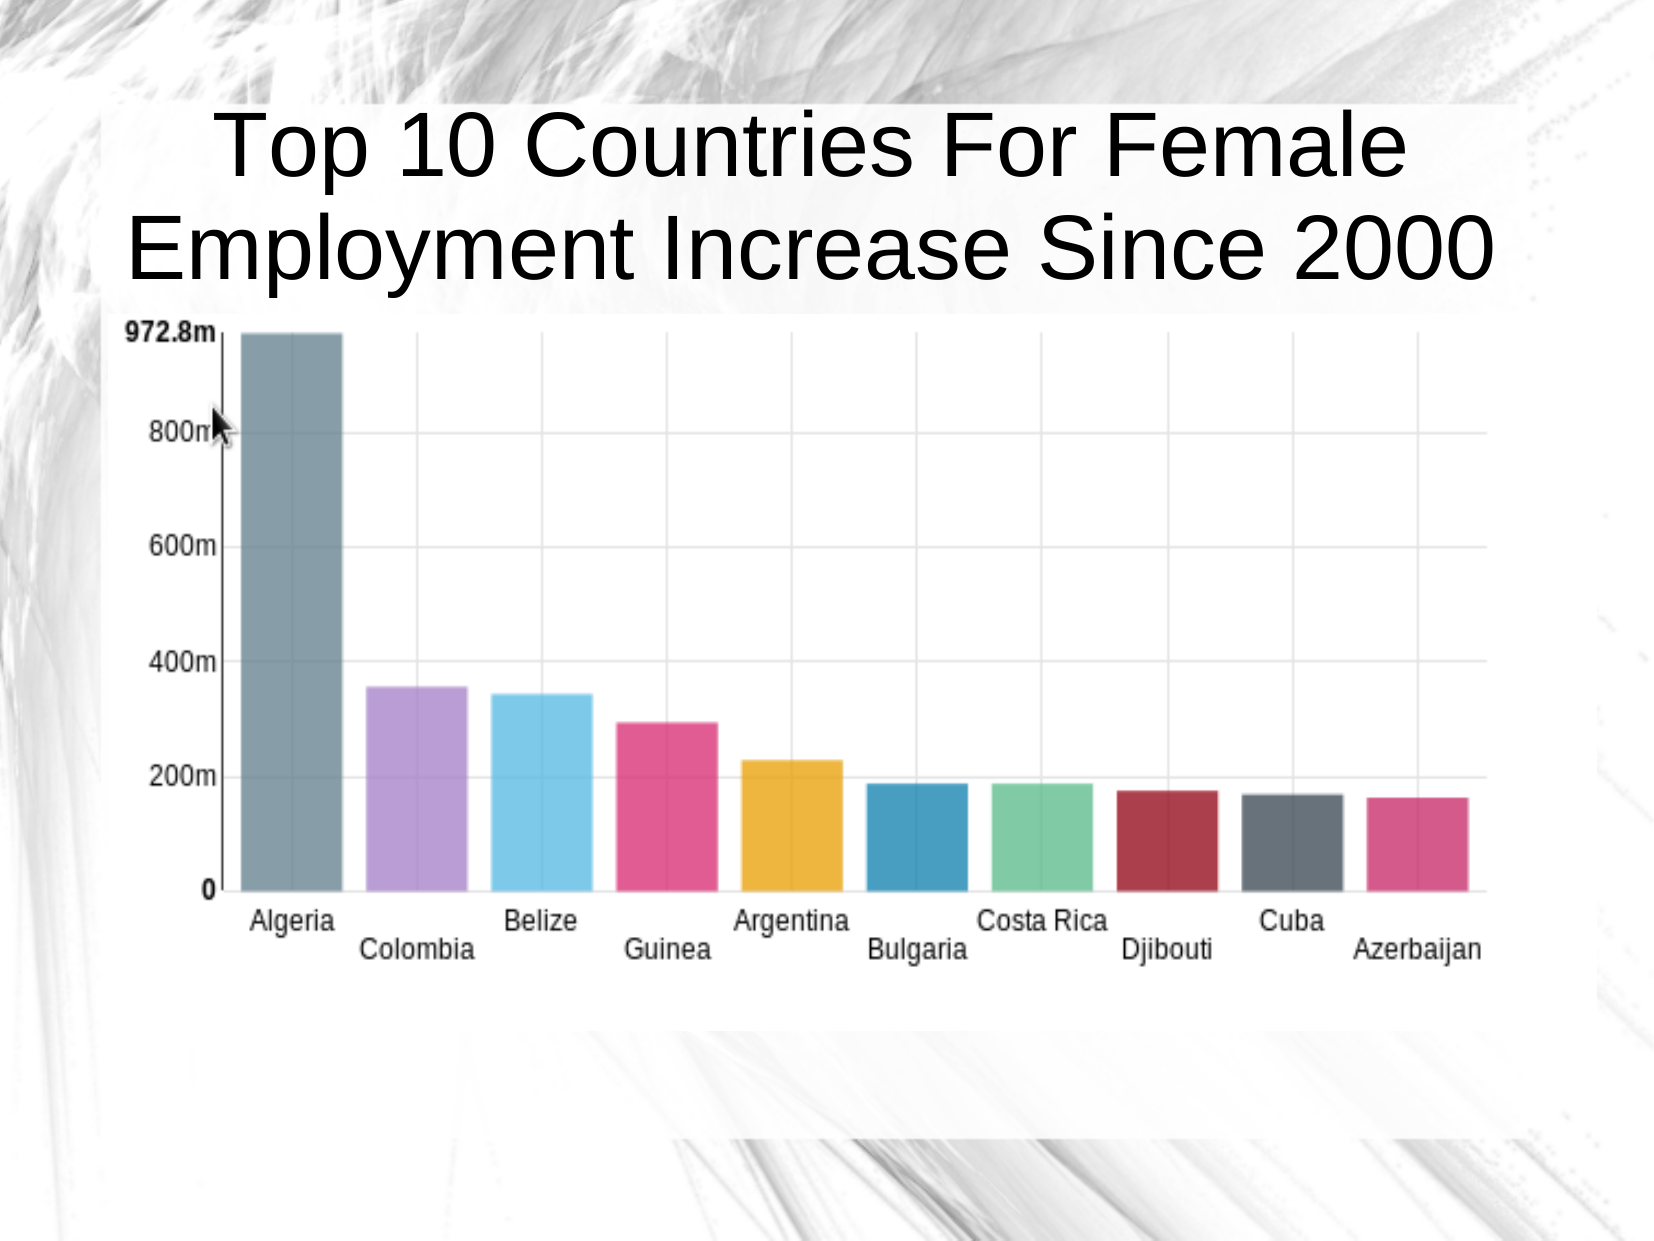

# Top 10 Countries For Female Employment Increase Since 2000